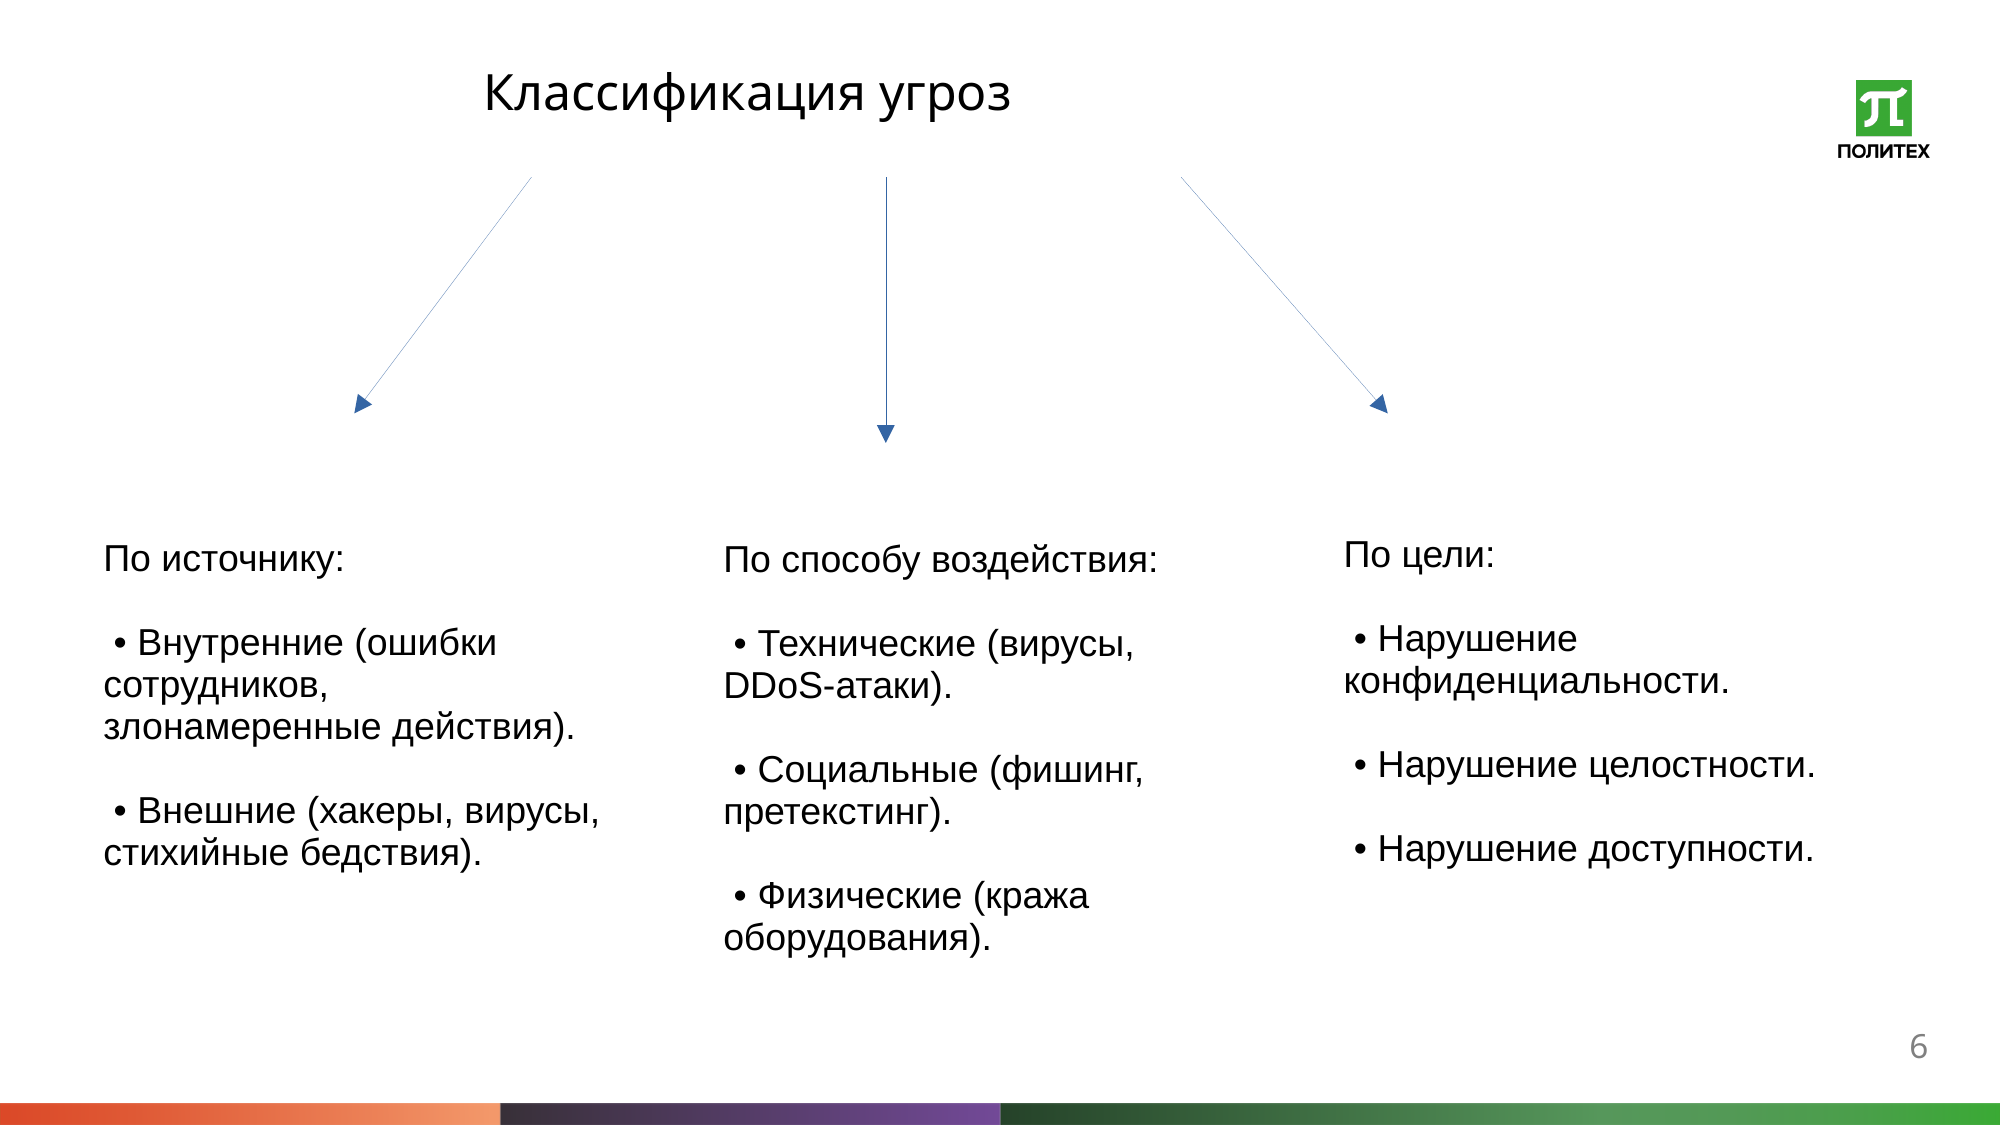

Классификация угроз
По цели:
 • Нарушение конфиденциальности.
 • Нарушение целостности.
 • Нарушение доступности.
По источнику:
 • Внутренние (ошибки сотрудников, злонамеренные действия).
 • Внешние (хакеры, вирусы, стихийные бедствия).
По способу воздействия:
 • Технические (вирусы, DDoS‑атаки).
 • Социальные (фишинг, претекстинг).
 • Физические (кража оборудования).